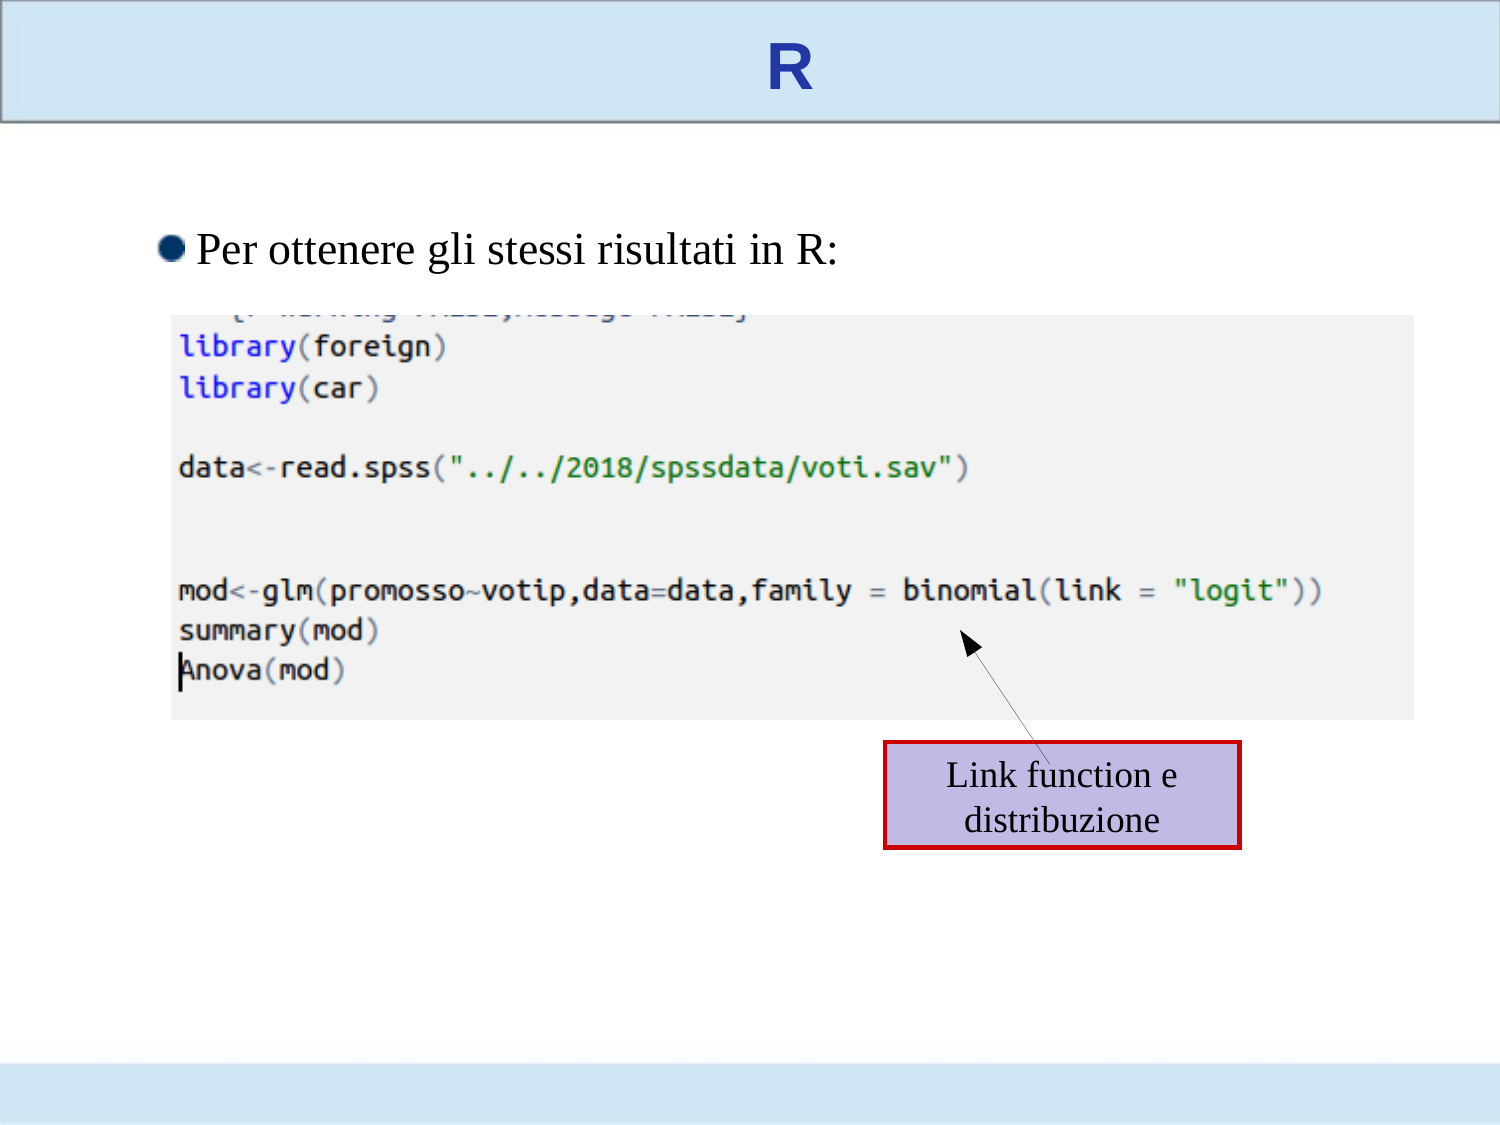

# R
 Per ottenere gli stessi risultati in R:
Link function e distribuzione